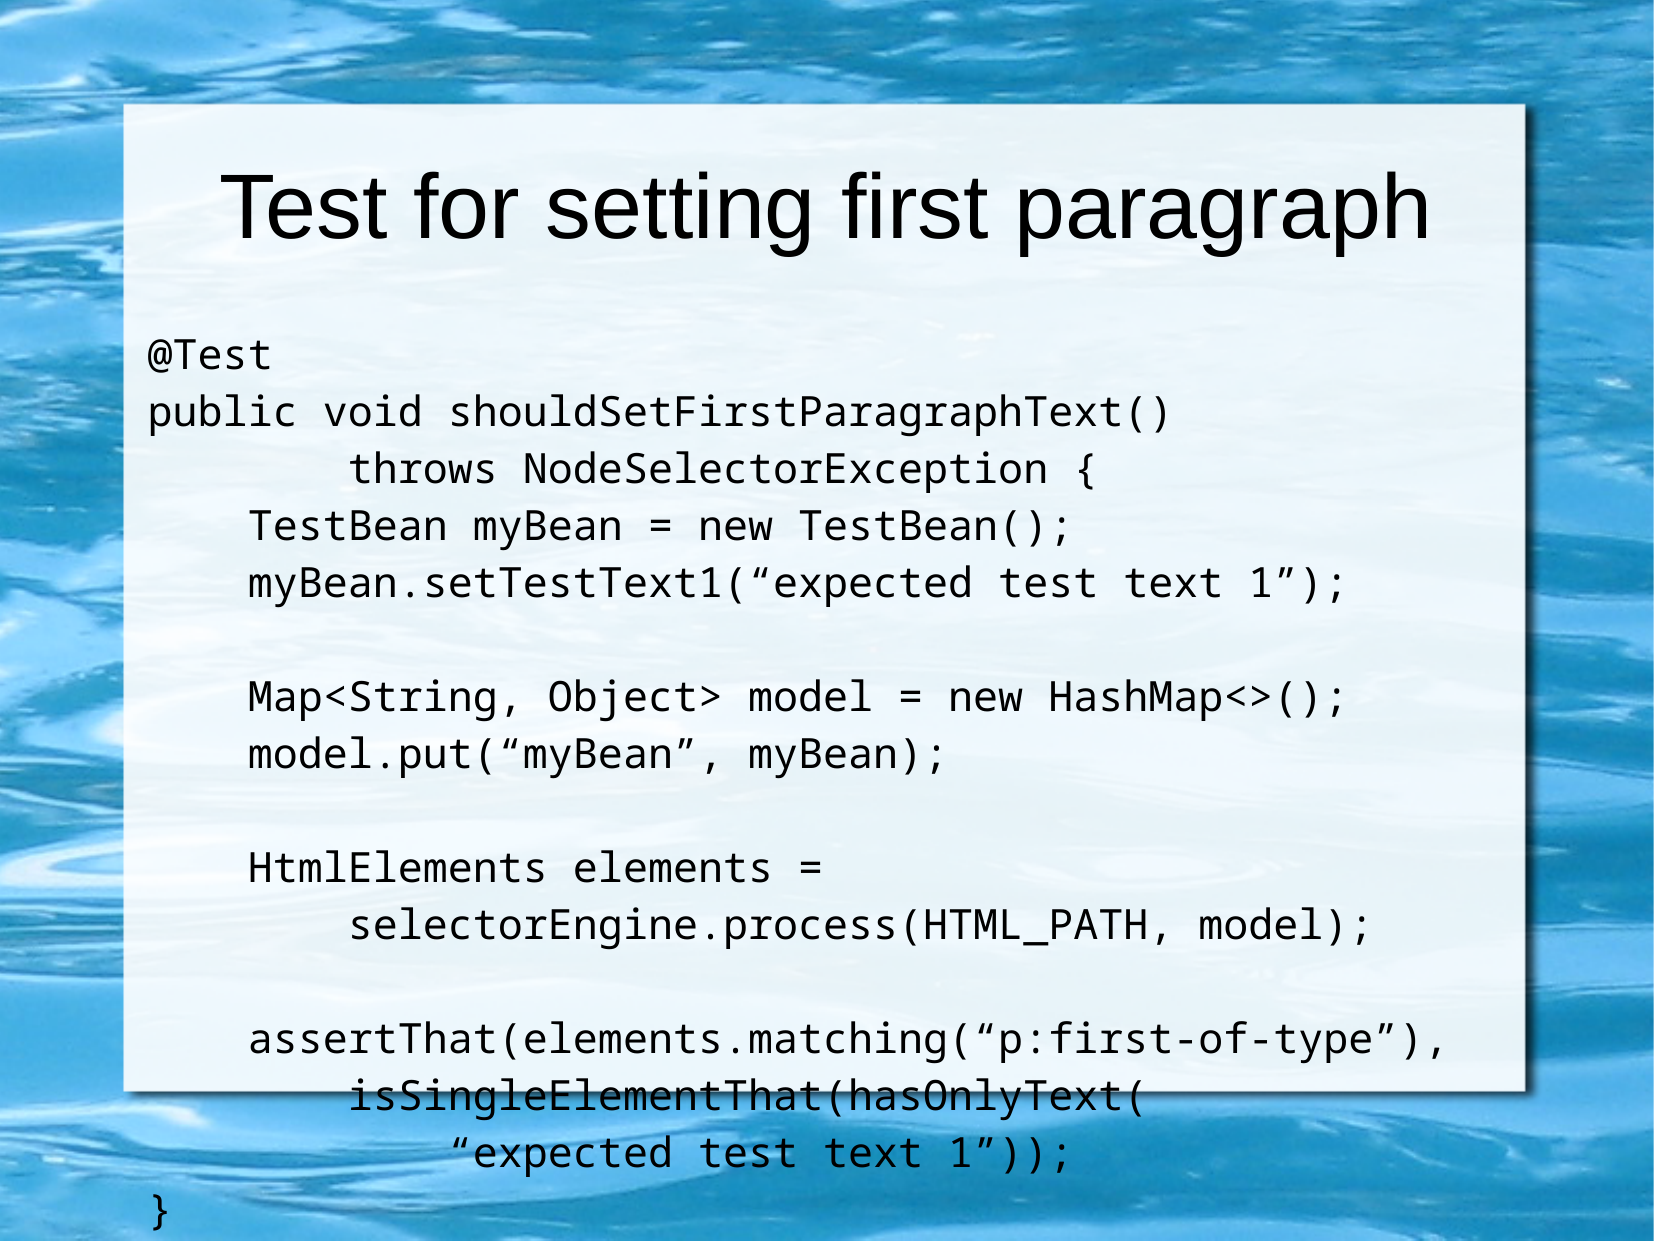

# Test for setting first paragraph
@Test
public void shouldSetFirstParagraphText()
 throws NodeSelectorException {
 TestBean myBean = new TestBean();
 myBean.setTestText1(“expected test text 1”);
 Map<String, Object> model = new HashMap<>();
 model.put(“myBean”, myBean);
 HtmlElements elements =
 selectorEngine.process(HTML_PATH, model);
 assertThat(elements.matching(“p:first-of-type”),
 isSingleElementThat(hasOnlyText(
 “expected test text 1”));
}